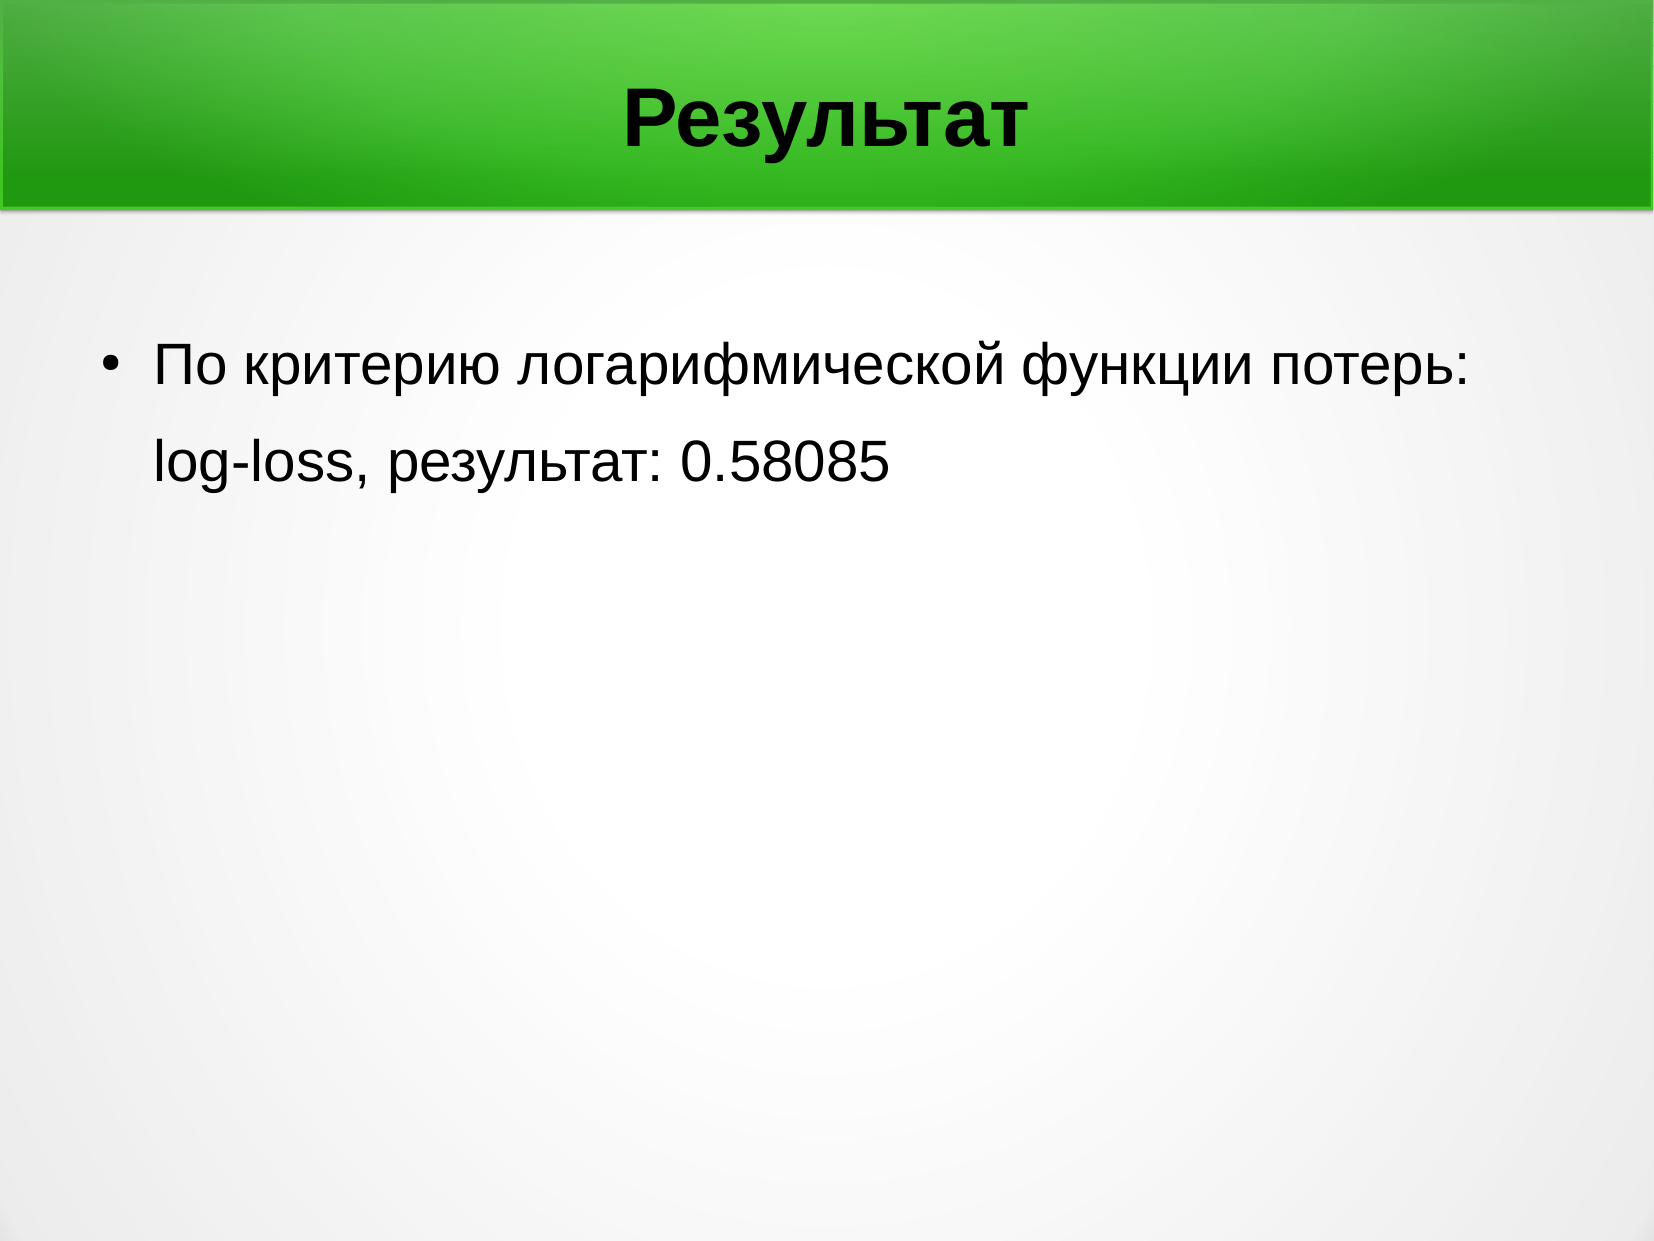

# Результат
По критерию логарифмической функции потерь: log-loss, результат: 0.58085